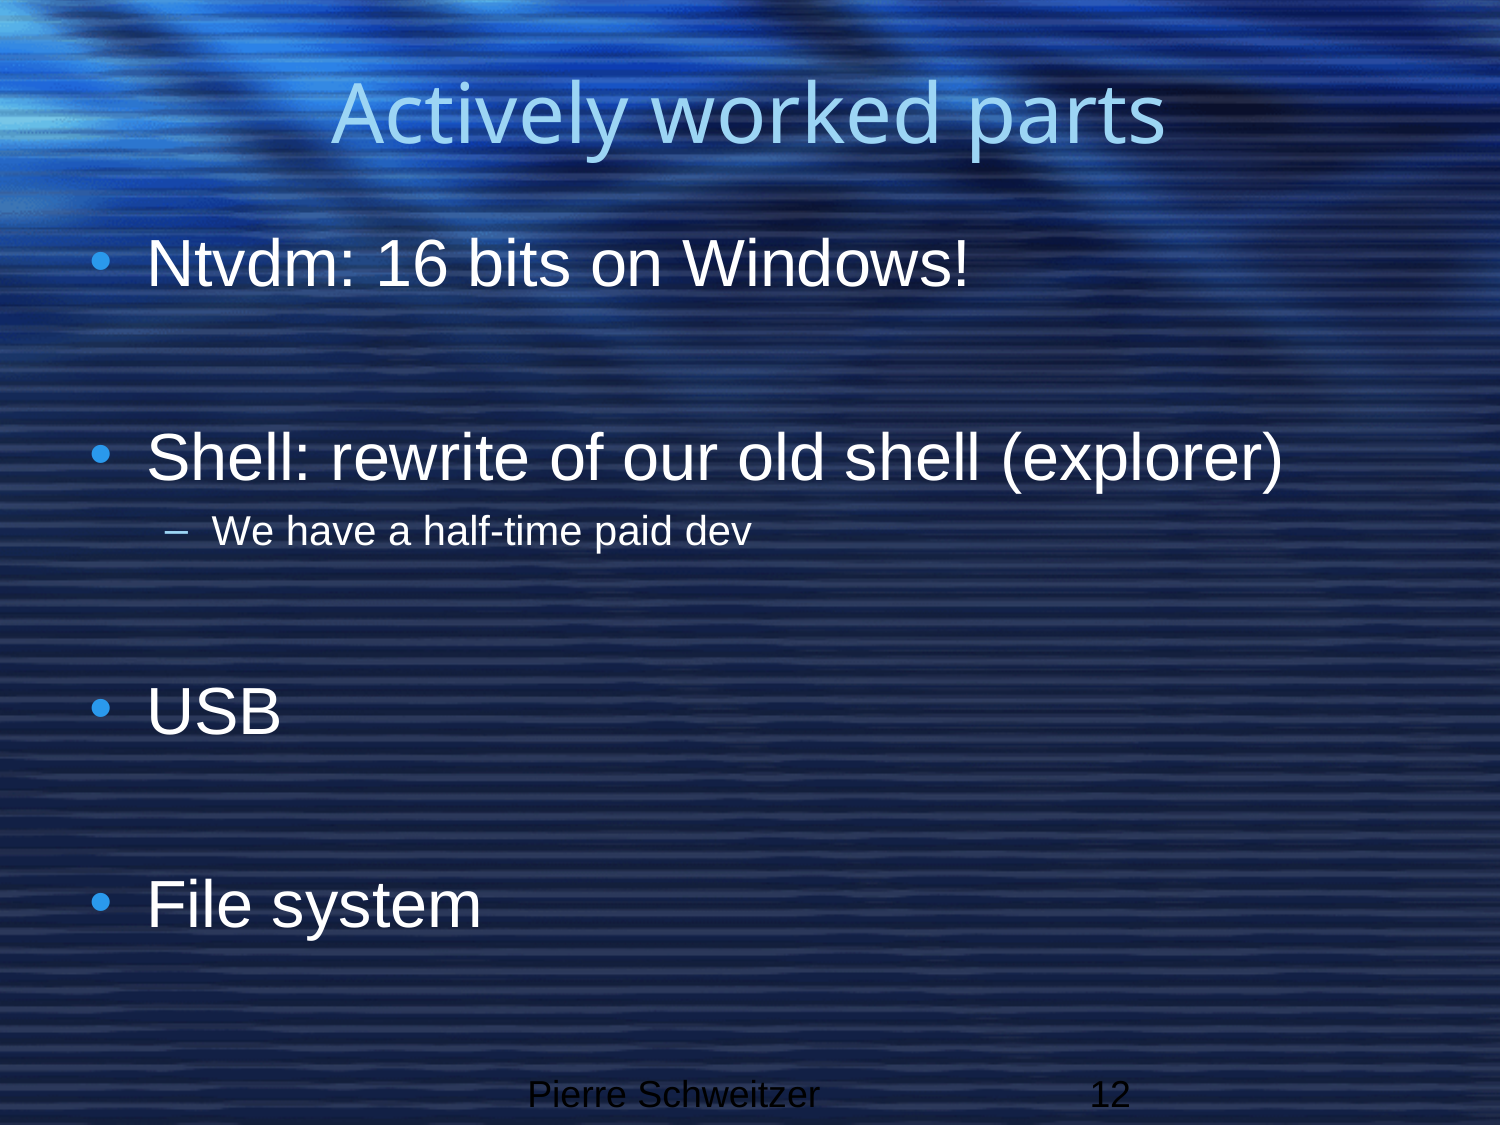

# Actively worked parts
Ntvdm: 16 bits on Windows!
Shell: rewrite of our old shell (explorer)
We have a half-time paid dev
USB
File system
Pierre Schweitzer
12